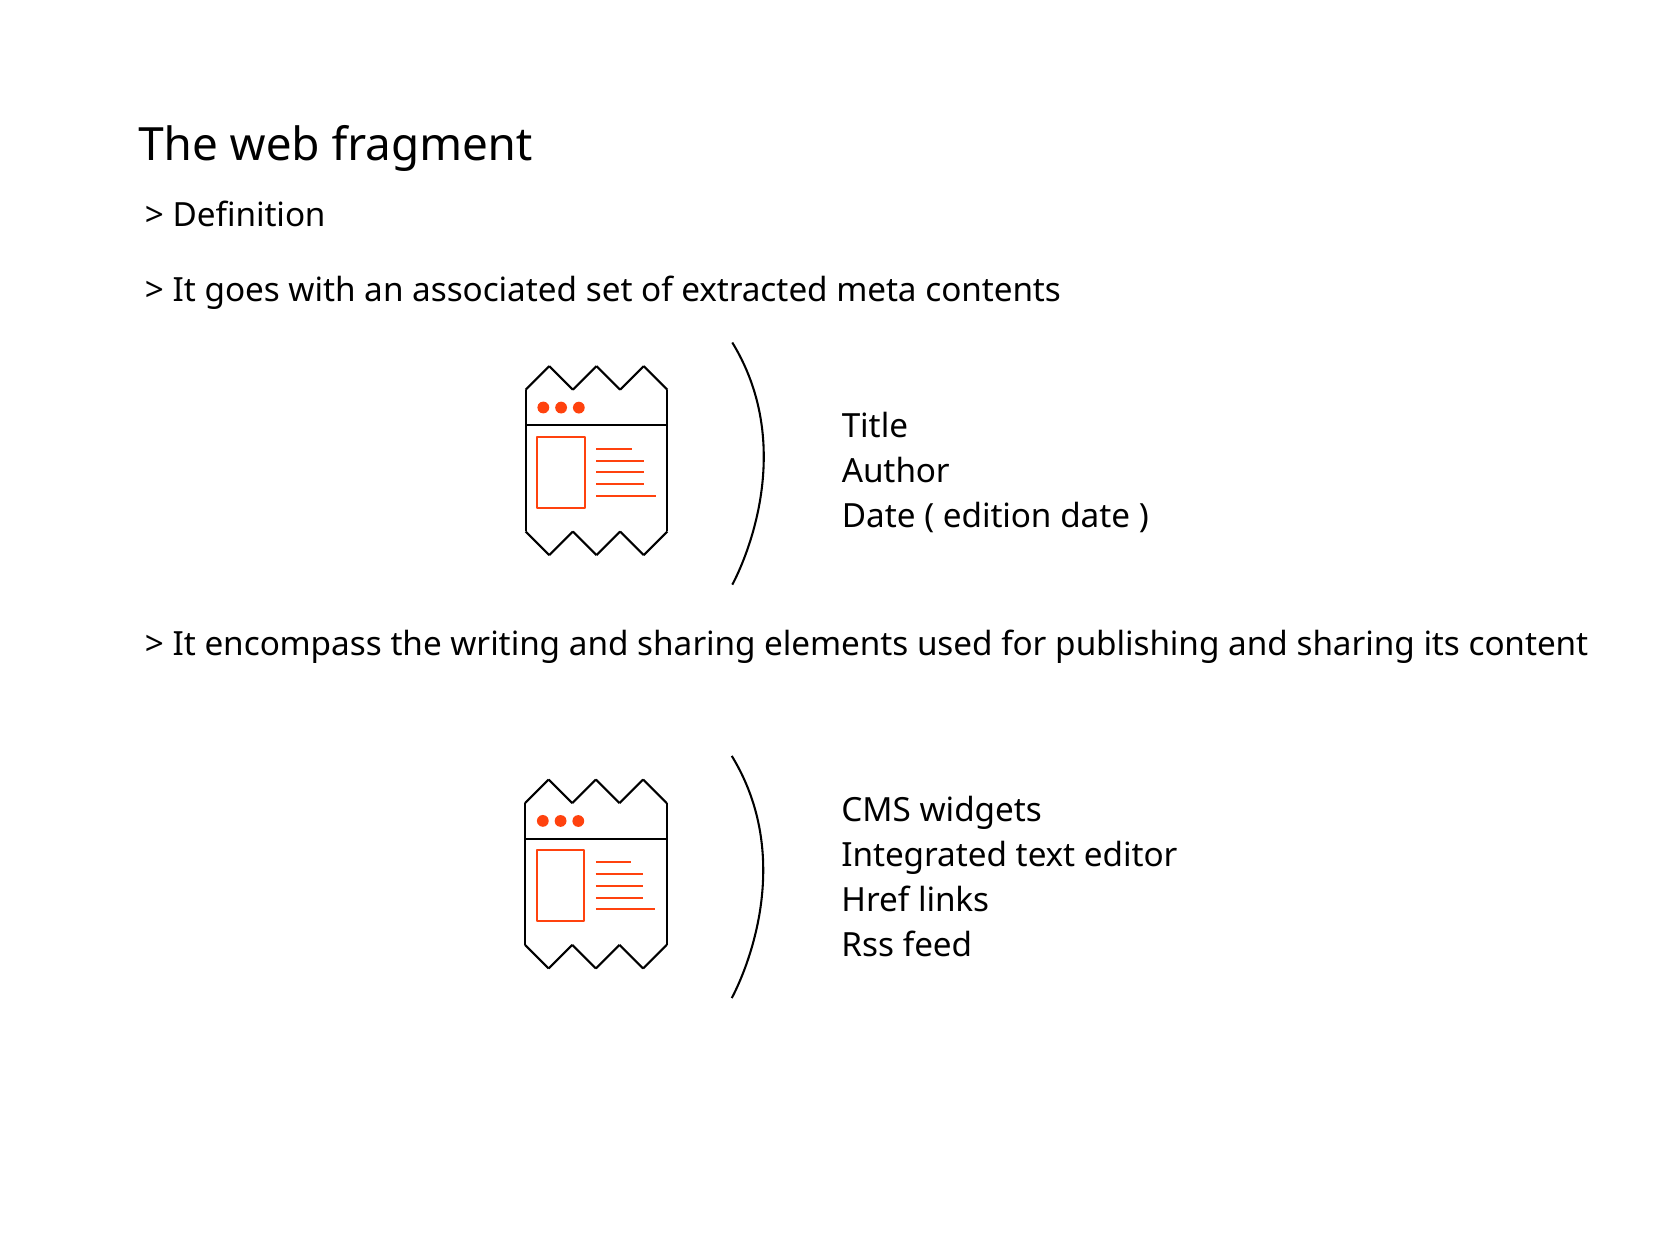

The web fragment
> Definition
> It goes with an associated set of extracted meta contents
Title
Author
Date ( edition date )
> It encompass the writing and sharing elements used for publishing and sharing its content
CMS widgets
Integrated text editor
Href links
Rss feed